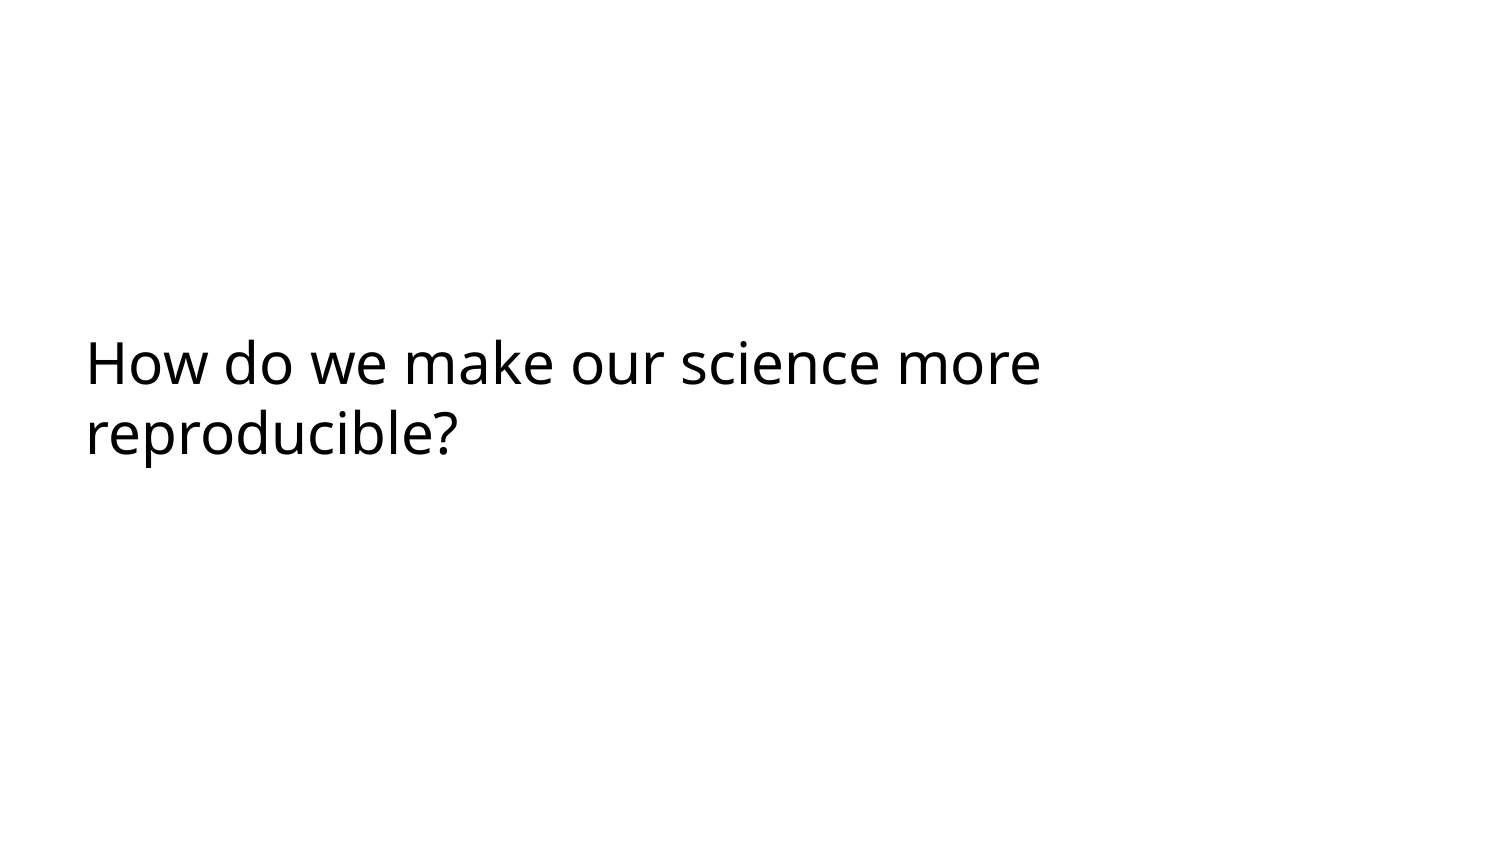

How do we make our science more reproducible?